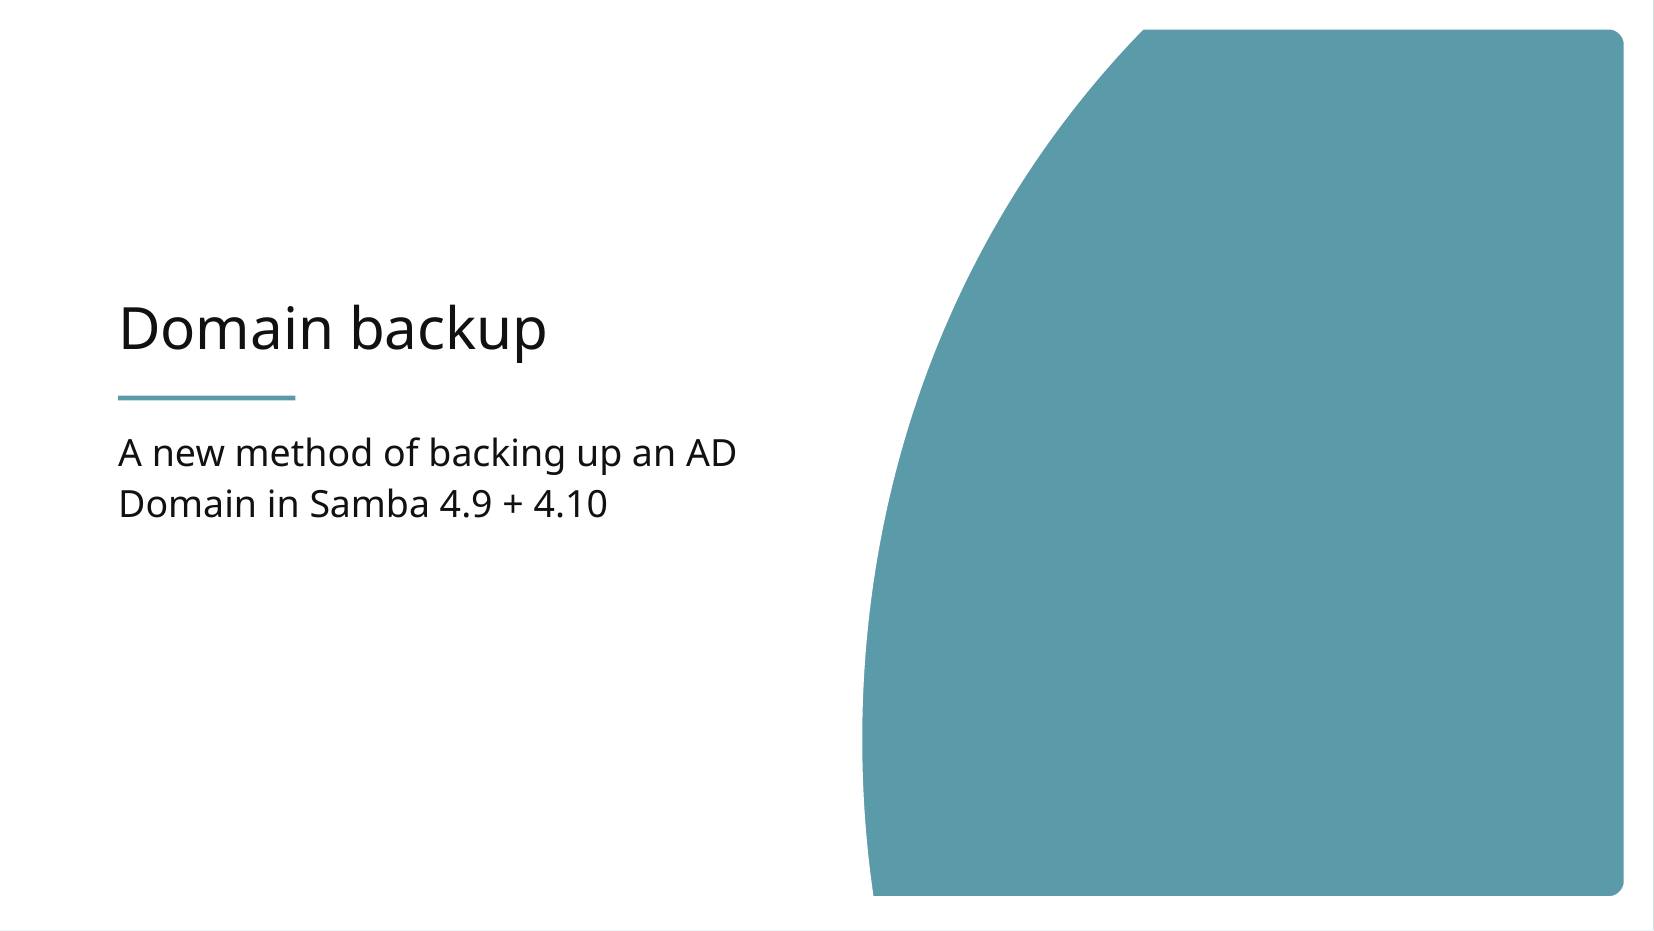

# Domain backup
A new method of backing up an AD Domain in Samba 4.9 + 4.10